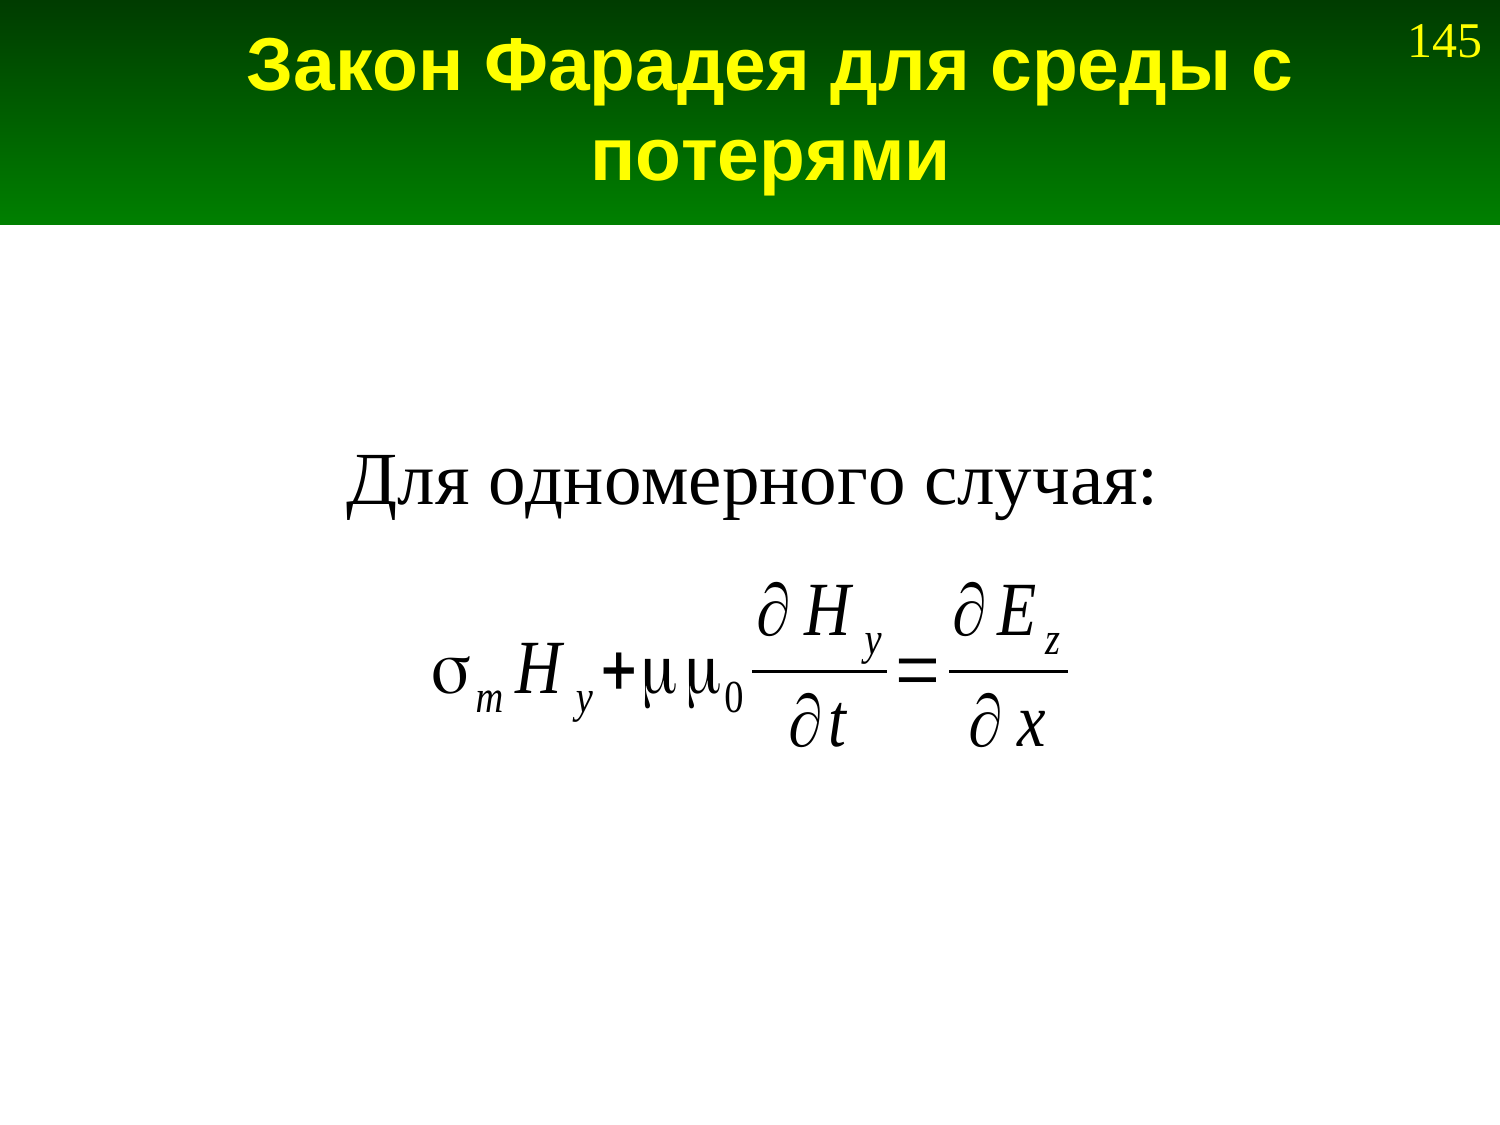

# Закон Фарадея для среды с потерями
Для одномерного случая: